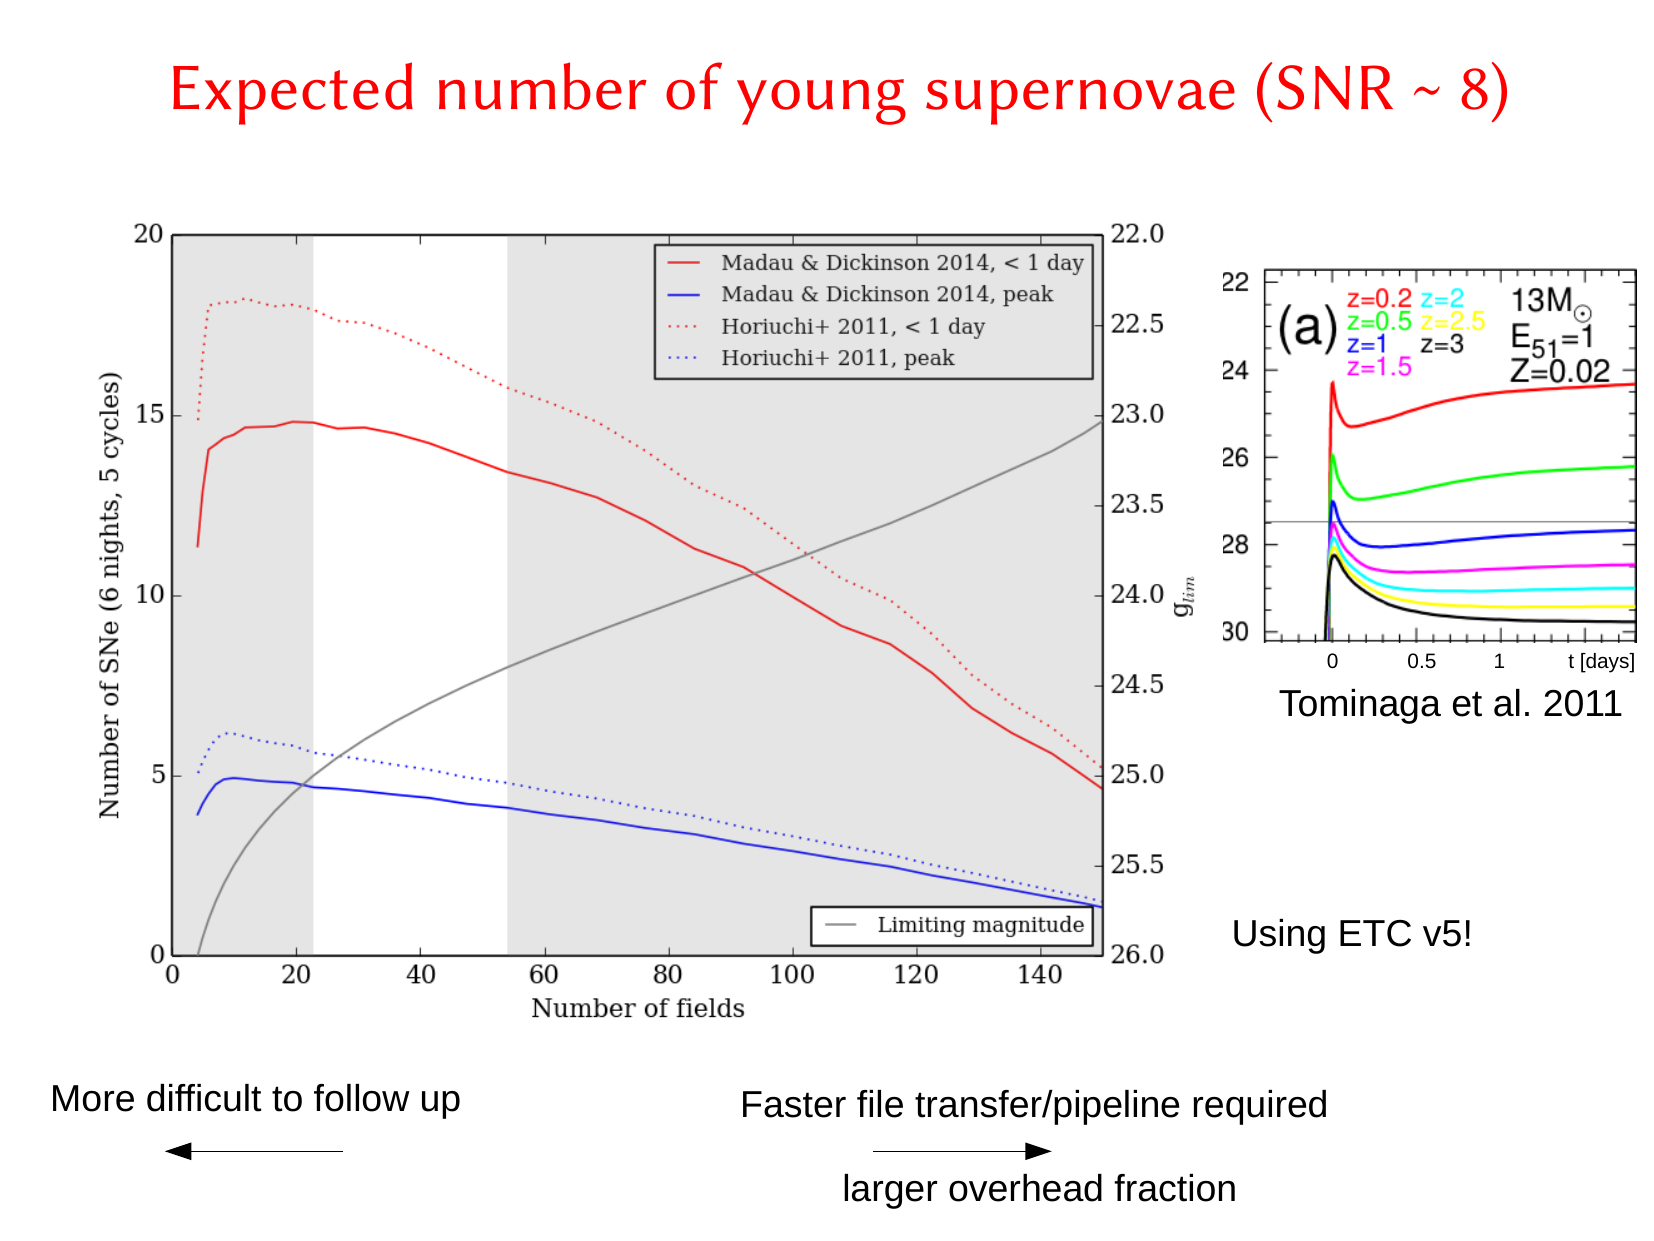

Expected number of young supernovae (SNR ~ 8)
0 	 0.5 1 t [days]
Tominaga et al. 2011
Using ETC v5!
More difficult to follow up
Faster file transfer/pipeline required
 larger overhead fraction